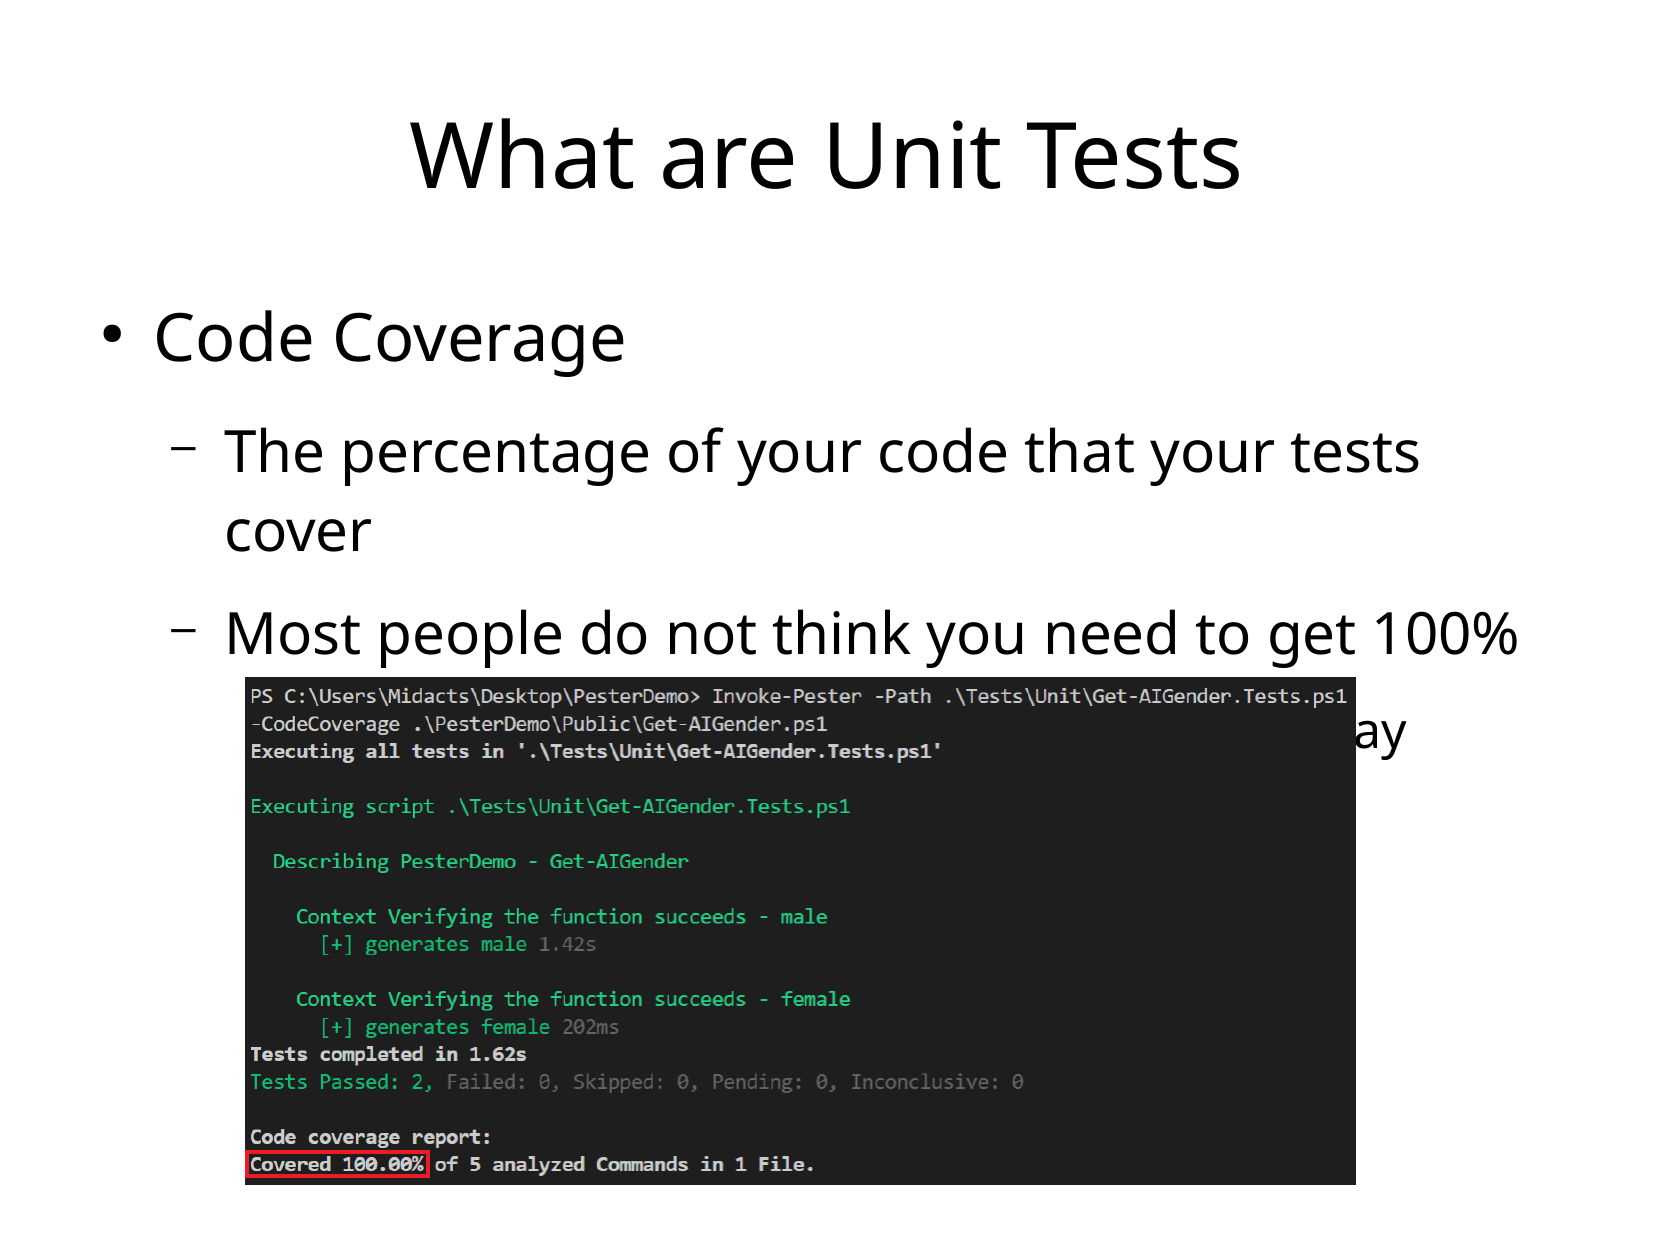

# What are Unit Tests
Code Coverage
The percentage of your code that your tests cover
Most people do not think you need to get 100%
Personally, that is what a lazy person would say